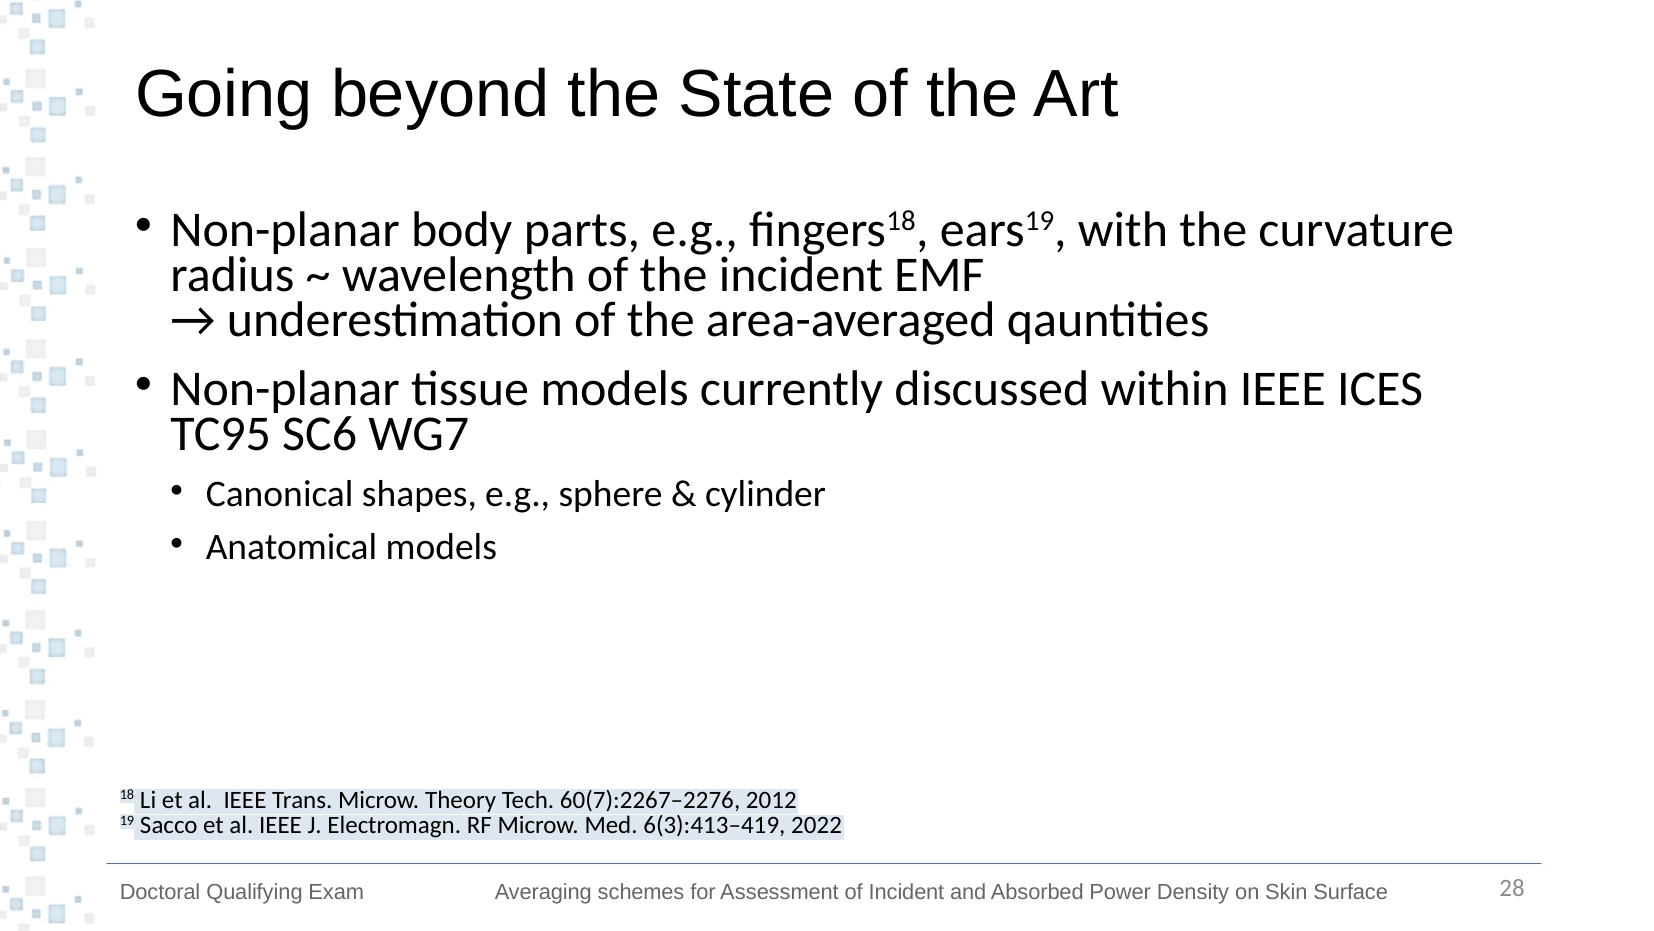

# Going beyond the State of the Art
Non-planar body parts, e.g., fingers18, ears19, with the curvature radius ~ wavelength of the incident EMF
→ underestimation of the area-averaged qauntities
Non-planar tissue models currently discussed within IEEE ICES TC95 SC6 WG7
Canonical shapes, e.g., sphere & cylinder
Anatomical models
18 Li et al. IEEE Trans. Microw. Theory Tech. 60(7):2267–2276, 2012
19 Sacco et al. IEEE J. Electromagn. RF Microw. Med. 6(3):413–419, 2022
28
Doctoral Qualifying Exam		Averaging schemes for Assessment of Incident and Absorbed Power Density on Skin Surface